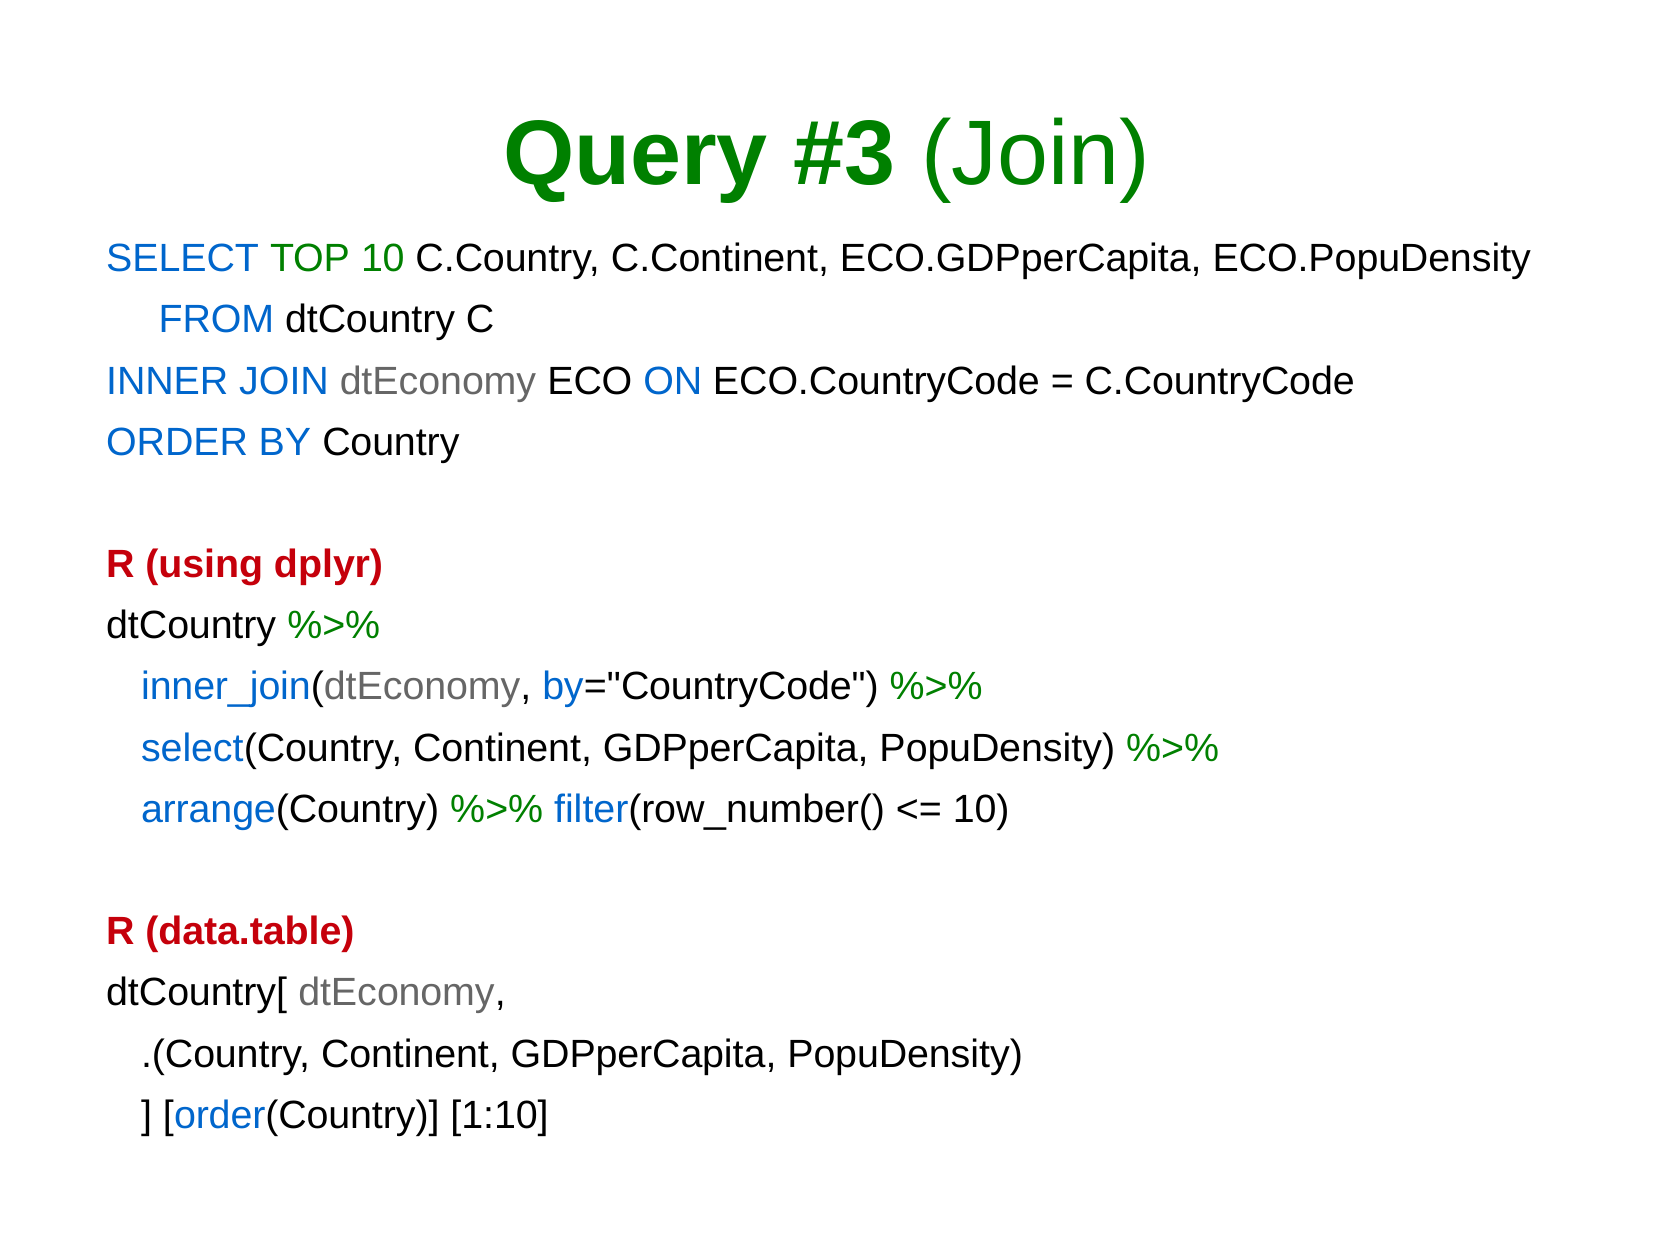

# Query #3 (Join)
SELECT TOP 10 C.Country, C.Continent, ECO.GDPperCapita, ECO.PopuDensity
FROM dtCountry C
INNER JOIN dtEconomy ECO ON ECO.CountryCode = C.CountryCode
ORDER BY Country
R (using dplyr)
dtCountry %>%
inner_join(dtEconomy, by="CountryCode") %>%
select(Country, Continent, GDPperCapita, PopuDensity) %>%
arrange(Country) %>% filter(row_number() <= 10)
R (data.table)
dtCountry[ dtEconomy,
.(Country, Continent, GDPperCapita, PopuDensity)
] [order(Country)] [1:10]